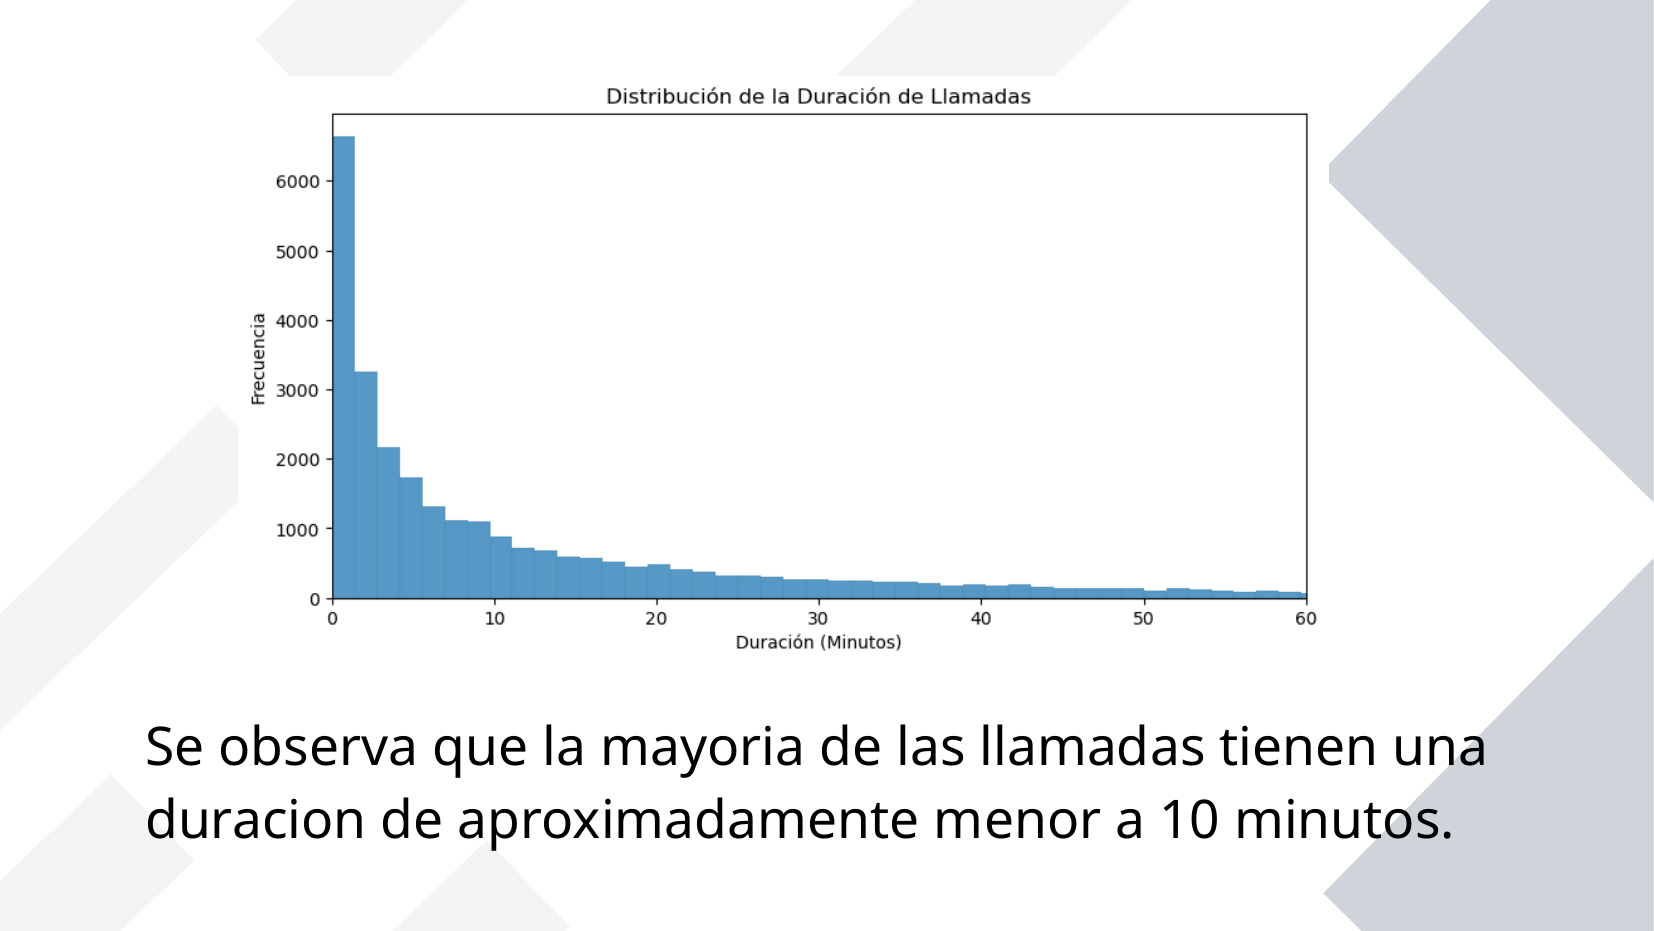

#
Se observa que la mayoria de las llamadas tienen una duracion de aproximadamente menor a 10 minutos.